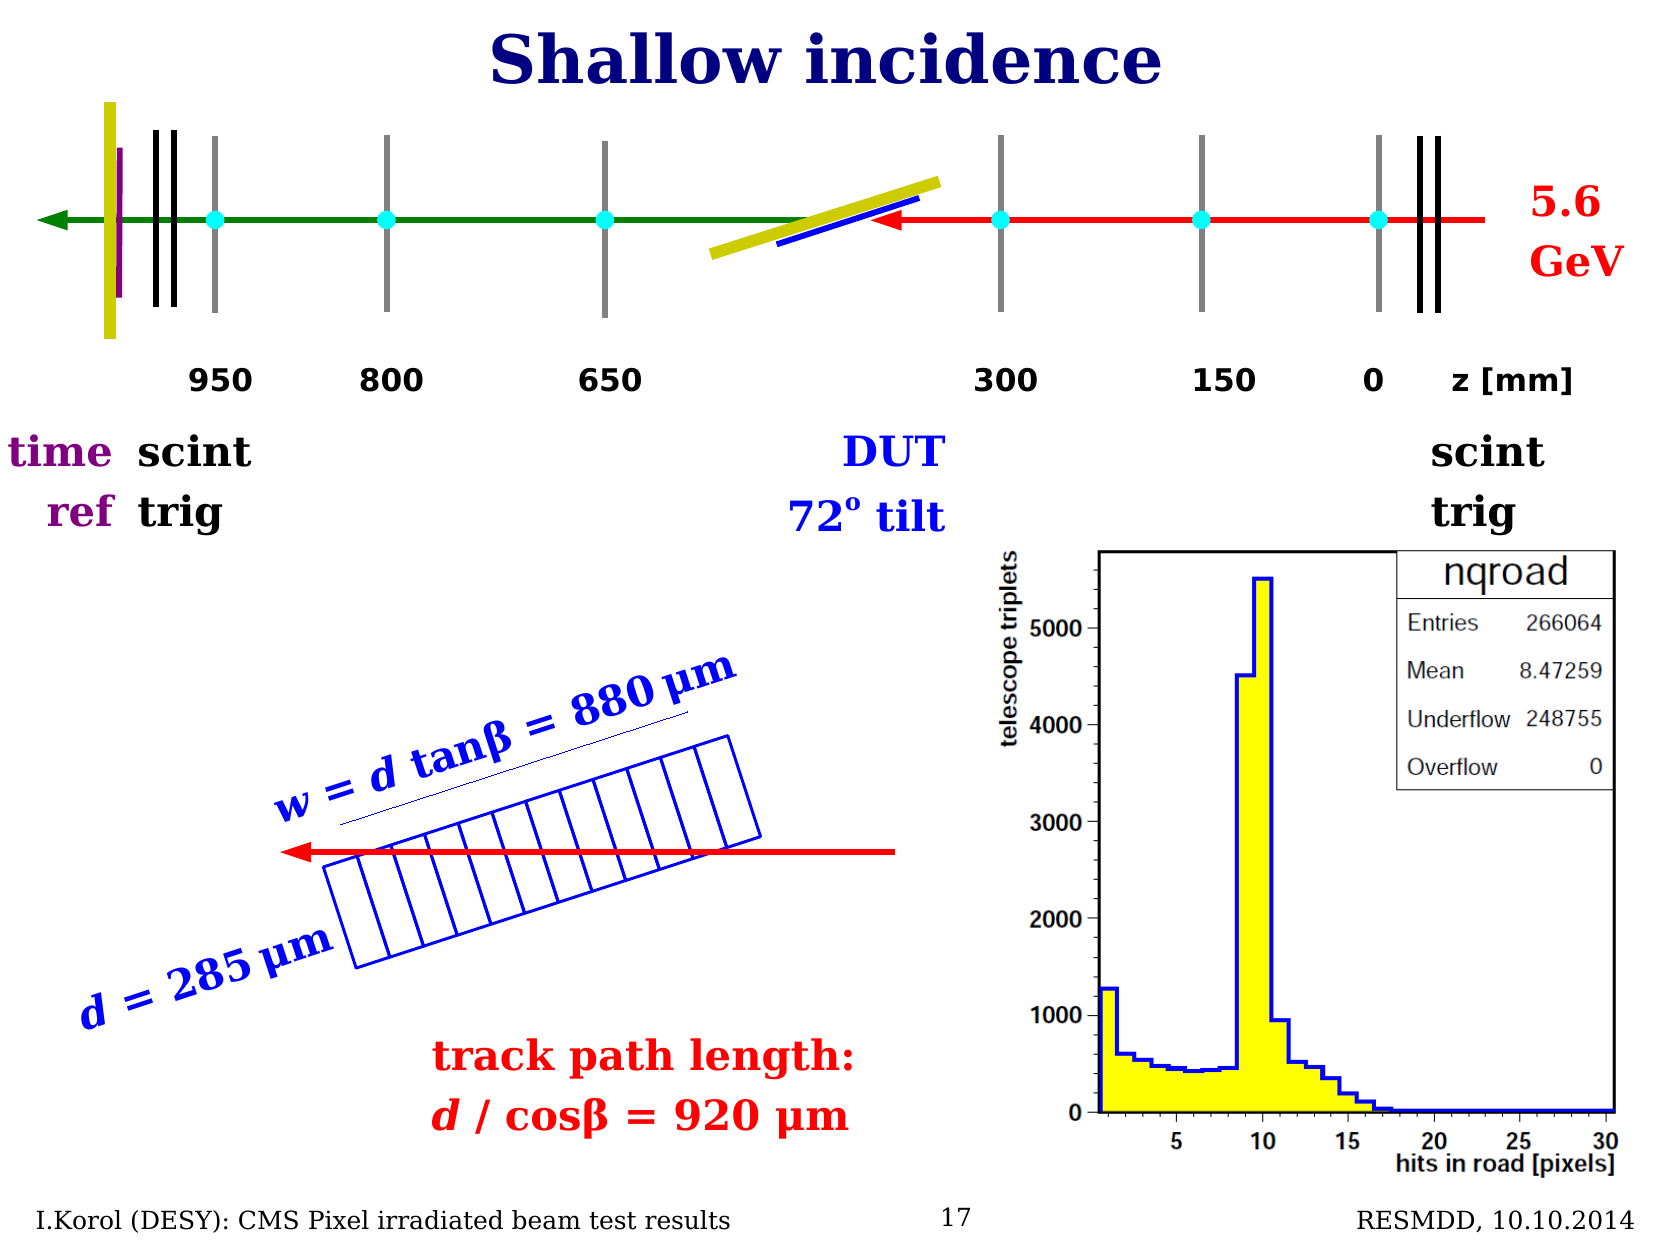

# Shallow incidence
5.6
GeV
950
800
650
300
150
0
z [mm]
time
ref
scint
trig
DUT
72o tilt
scint
trig
w = d tanβ = 880 μm
d = 285 μm
track path length:
d / cosβ = 920 μm